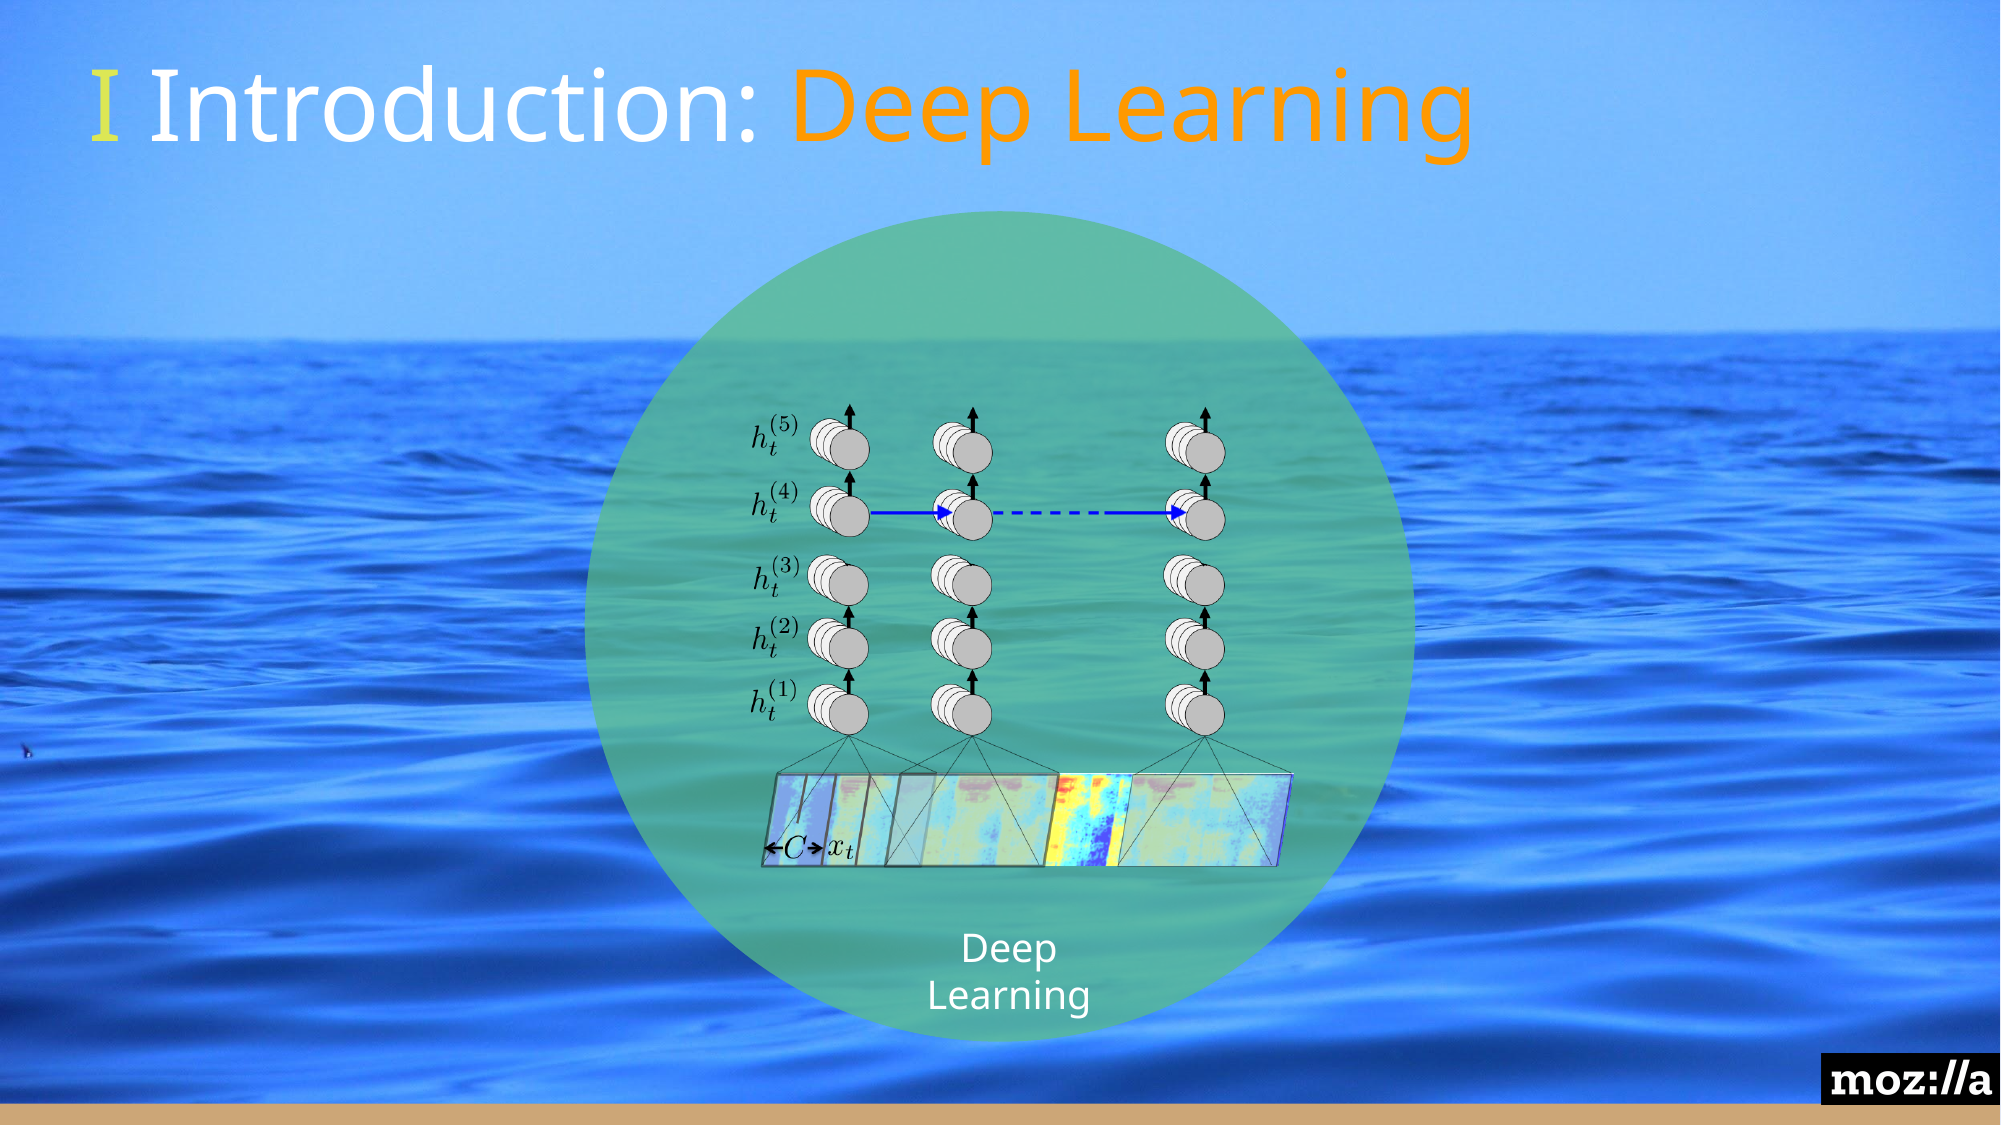

# I Introduction: Deep Learning
Deep Learning